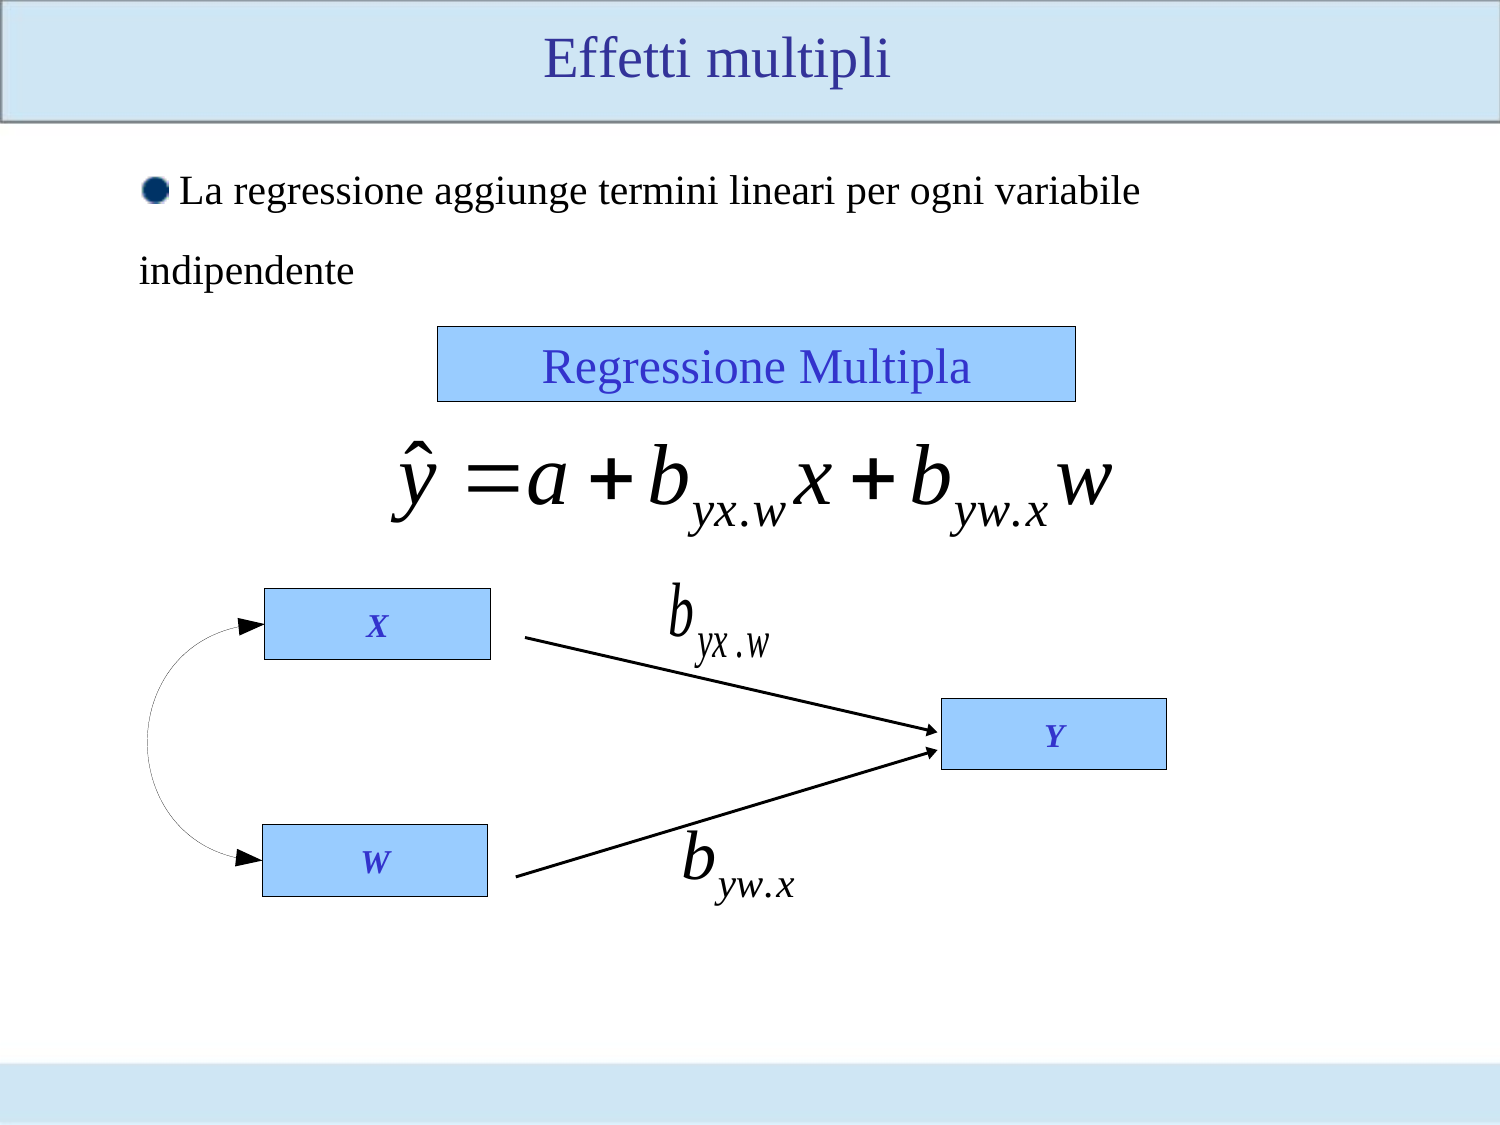

# Effetti multipli
 La regressione aggiunge termini lineari per ogni variabile indipendente
Regressione Multipla
X
Y
W
76